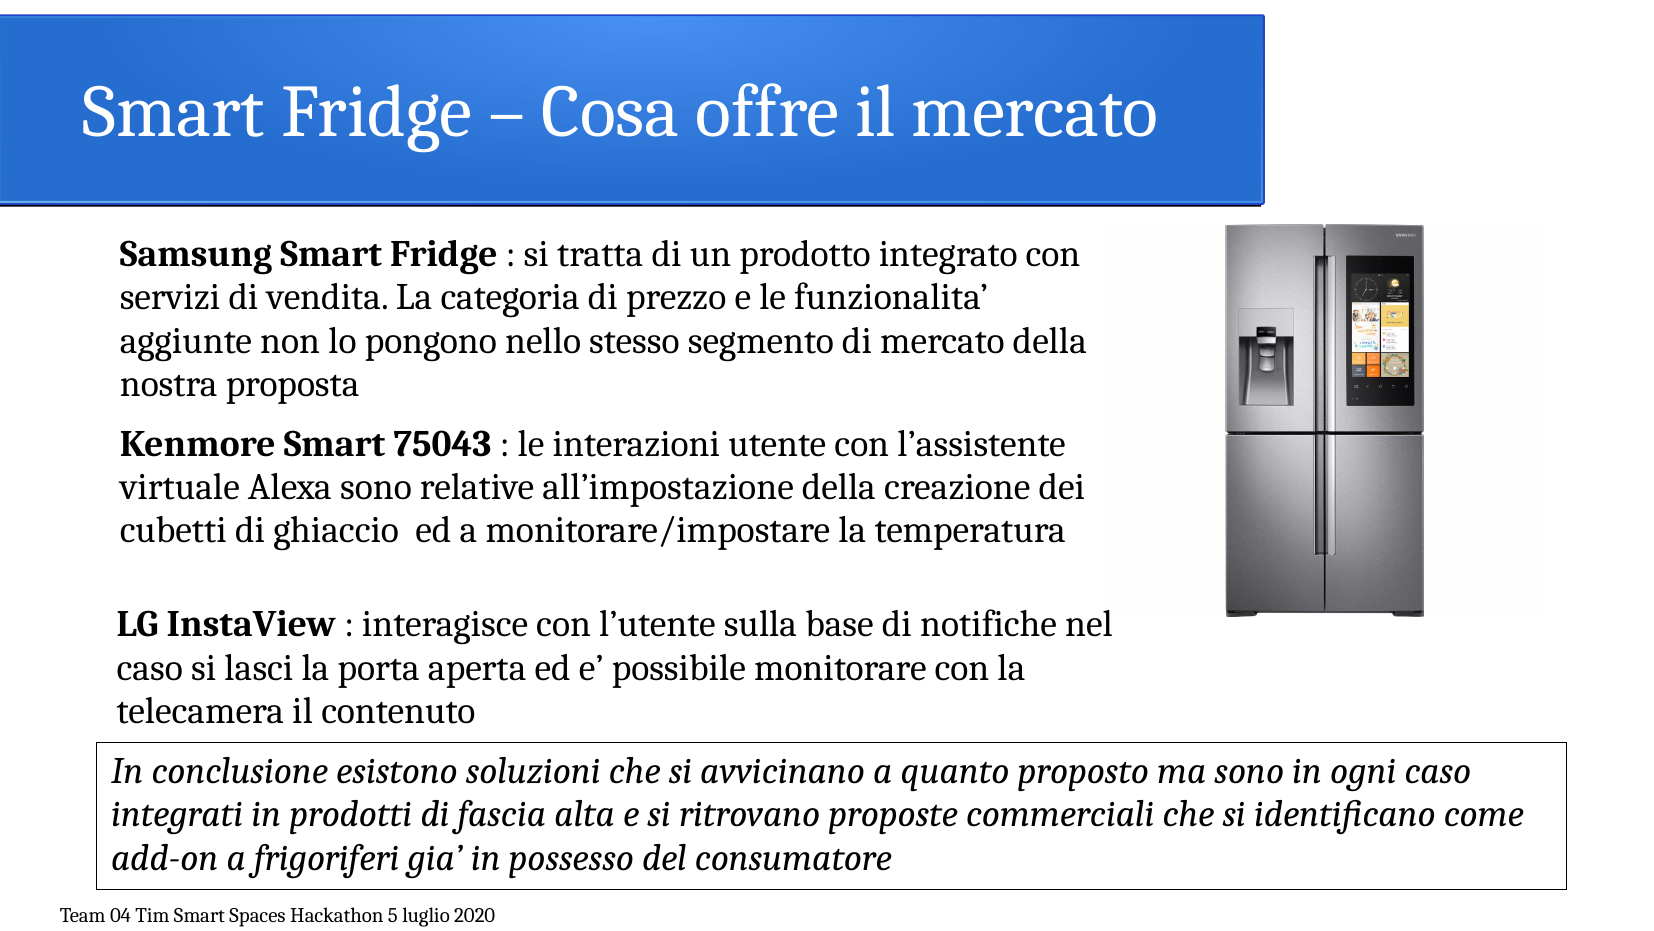

# Smart Fridge – Cosa offre il mercato
Samsung Smart Fridge : si tratta di un prodotto integrato con servizi di vendita. La categoria di prezzo e le funzionalita’ aggiunte non lo pongono nello stesso segmento di mercato della nostra proposta
Kenmore Smart 75043 : le interazioni utente con l’assistente virtuale Alexa sono relative all’impostazione della creazione dei cubetti di ghiaccio ed a monitorare/impostare la temperatura
LG InstaView : interagisce con l’utente sulla base di notifiche nel caso si lasci la porta aperta ed e’ possibile monitorare con la telecamera il contenuto
In conclusione esistono soluzioni che si avvicinano a quanto proposto ma sono in ogni caso integrati in prodotti di fascia alta e si ritrovano proposte commerciali che si identificano come add-on a frigoriferi gia’ in possesso del consumatore
Team 04 Tim Smart Spaces Hackathon 5 luglio 2020